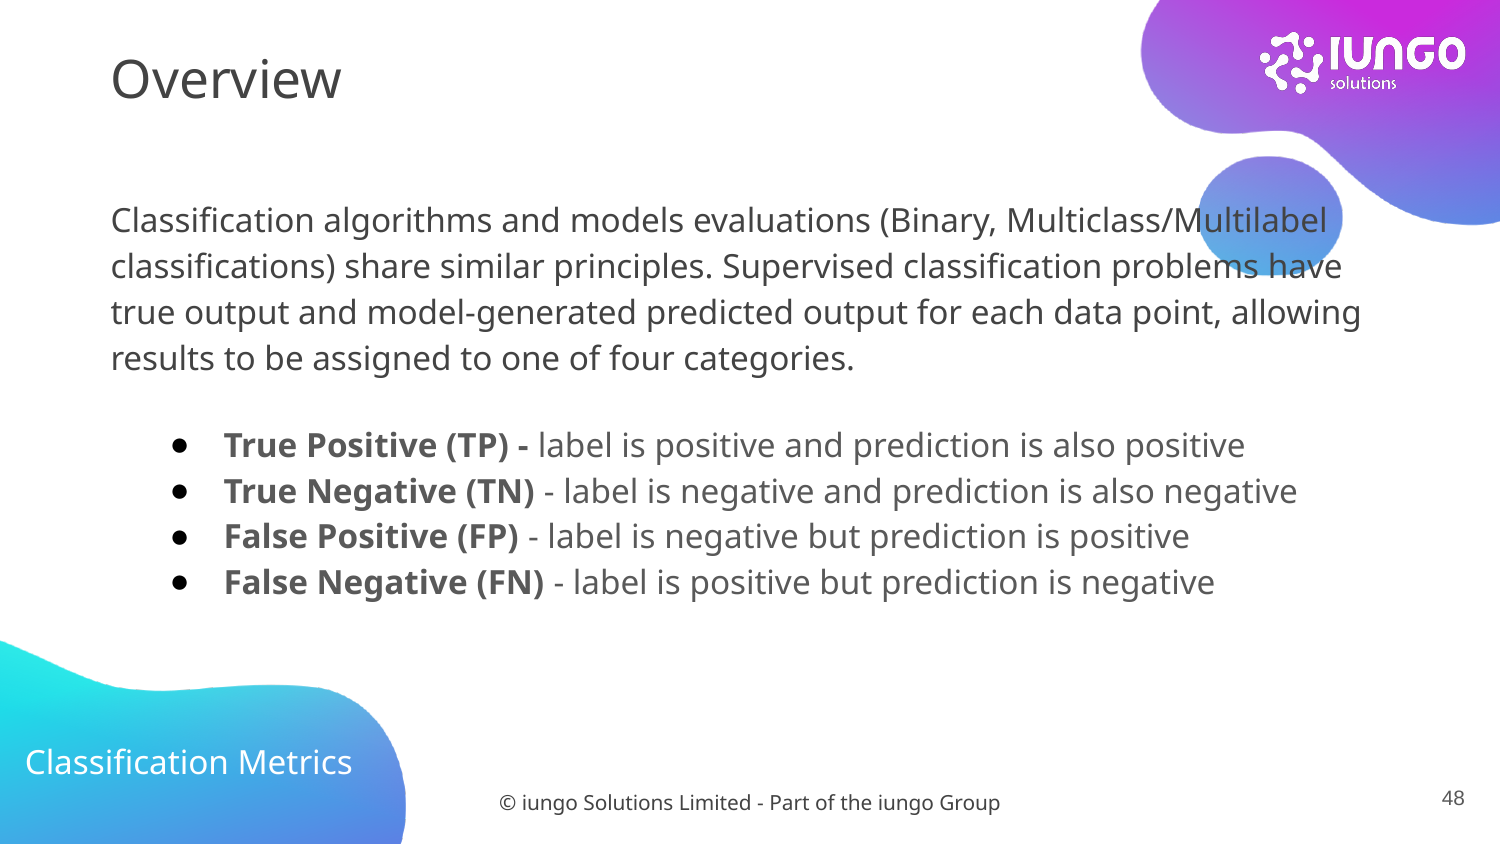

# Overview
Classification algorithms and models evaluations (Binary, Multiclass/Multilabel classifications) share similar principles. Supervised classification problems have true output and model-generated predicted output for each data point, allowing results to be assigned to one of four categories.
True Positive (TP) - label is positive and prediction is also positive
True Negative (TN) - label is negative and prediction is also negative
False Positive (FP) - label is negative but prediction is positive
False Negative (FN) - label is positive but prediction is negative
Classification Metrics